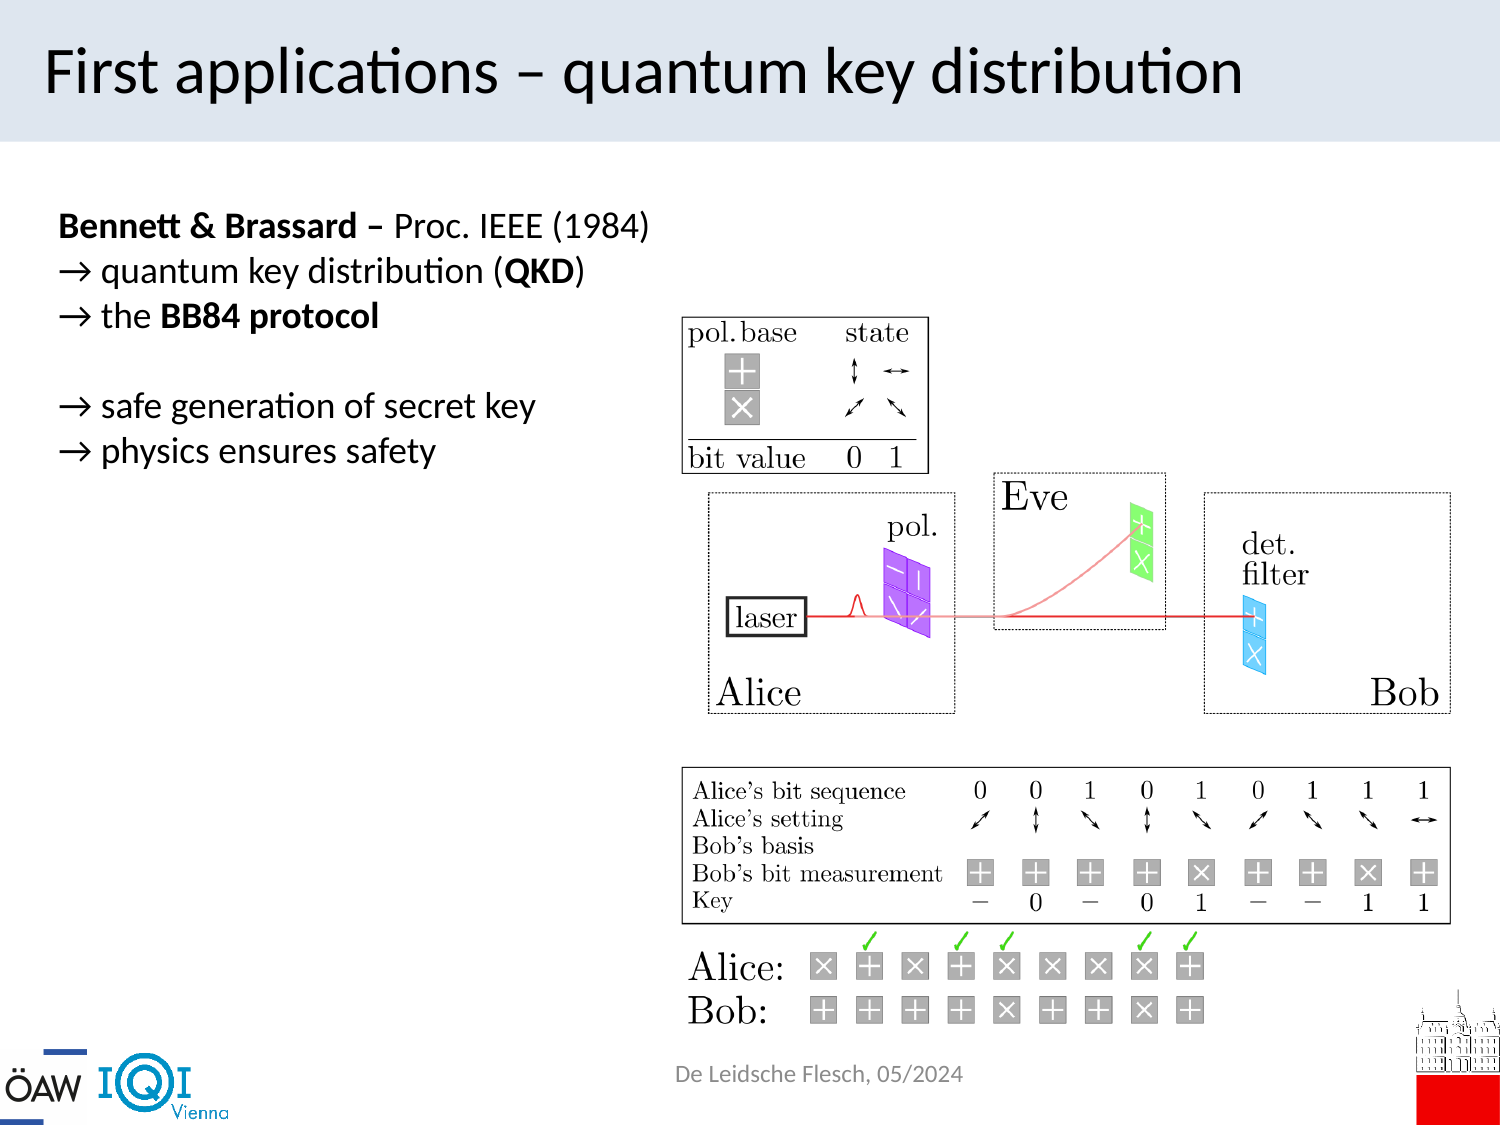

# First applications – quantum key distribution
Bennett & Brassard – Proc. IEEE (1984)
→ quantum key distribution (QKD)
→ the BB84 protocol
→ safe generation of secret key
→ physics ensures safety
De Leidsche Flesch, 05/2024